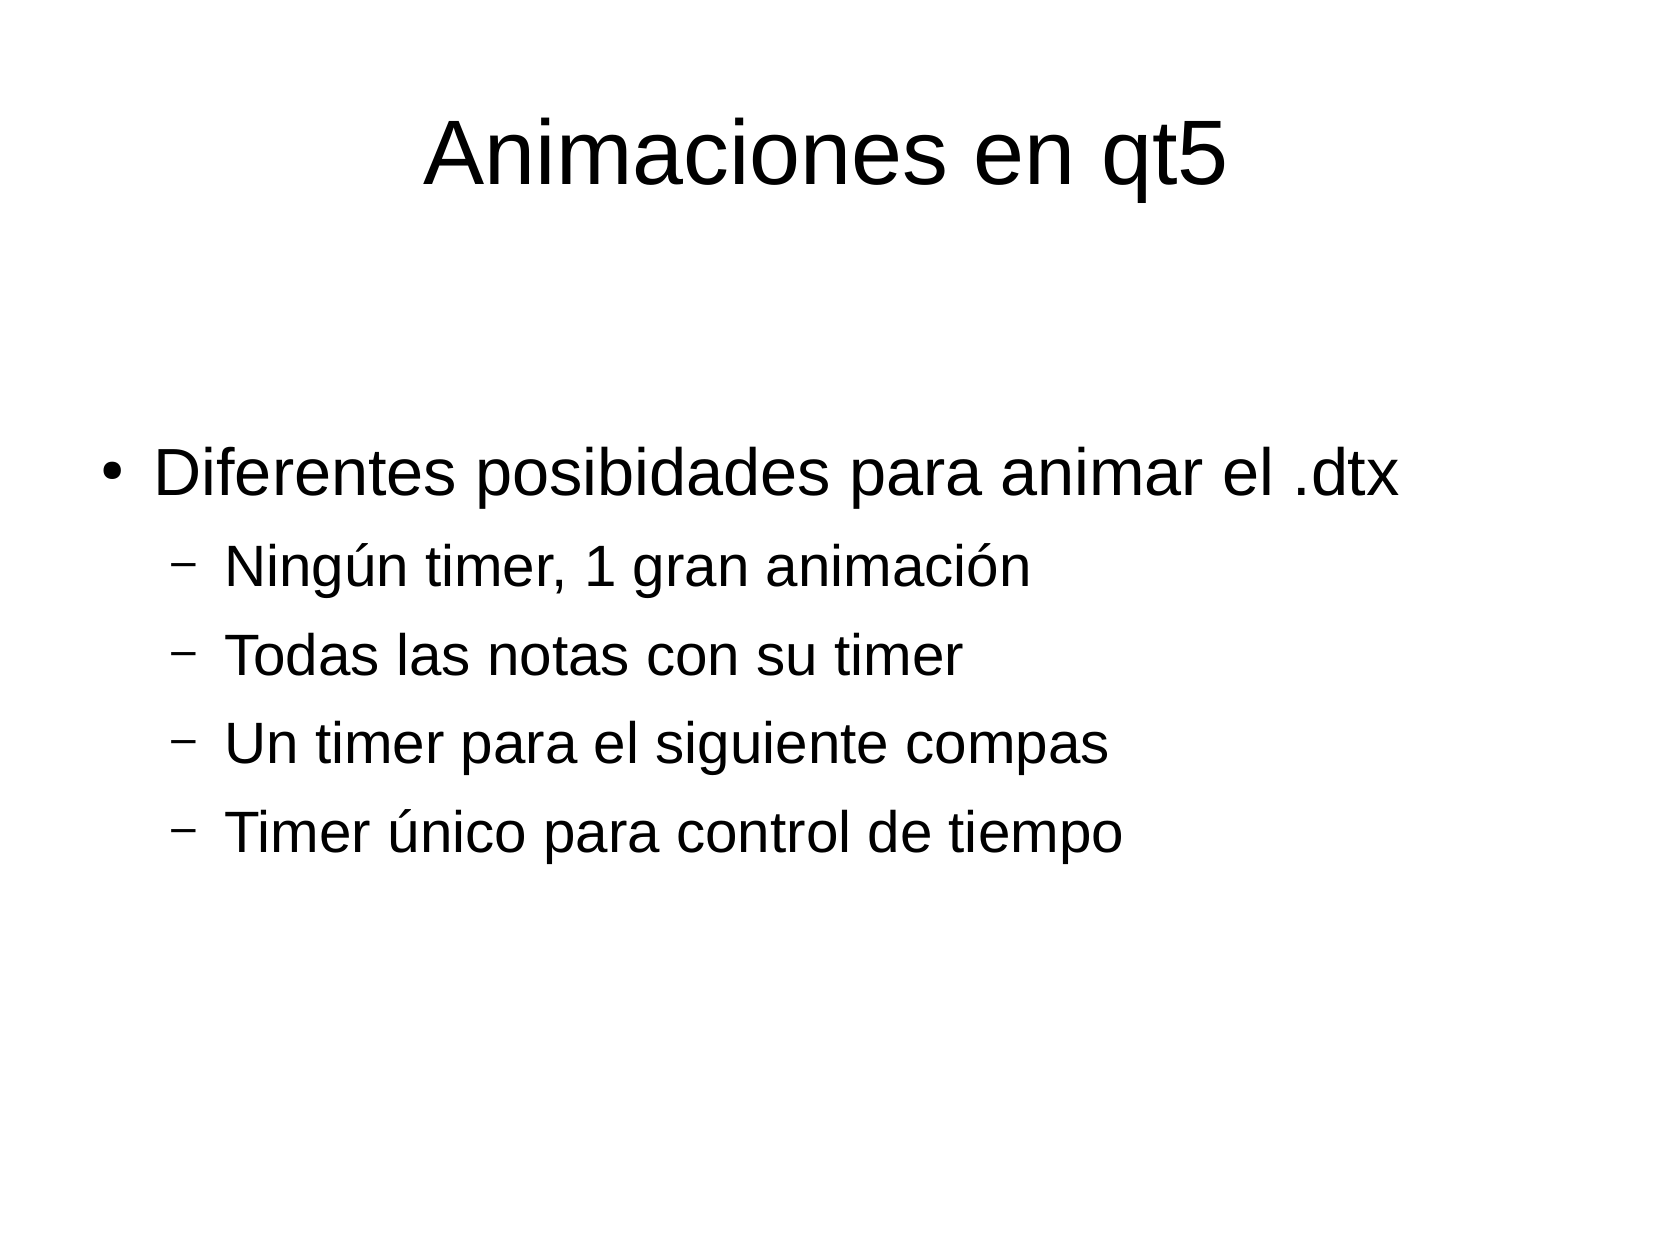

# Animaciones en qt5
Diferentes posibidades para animar el .dtx
Ningún timer, 1 gran animación
Todas las notas con su timer
Un timer para el siguiente compas
Timer único para control de tiempo